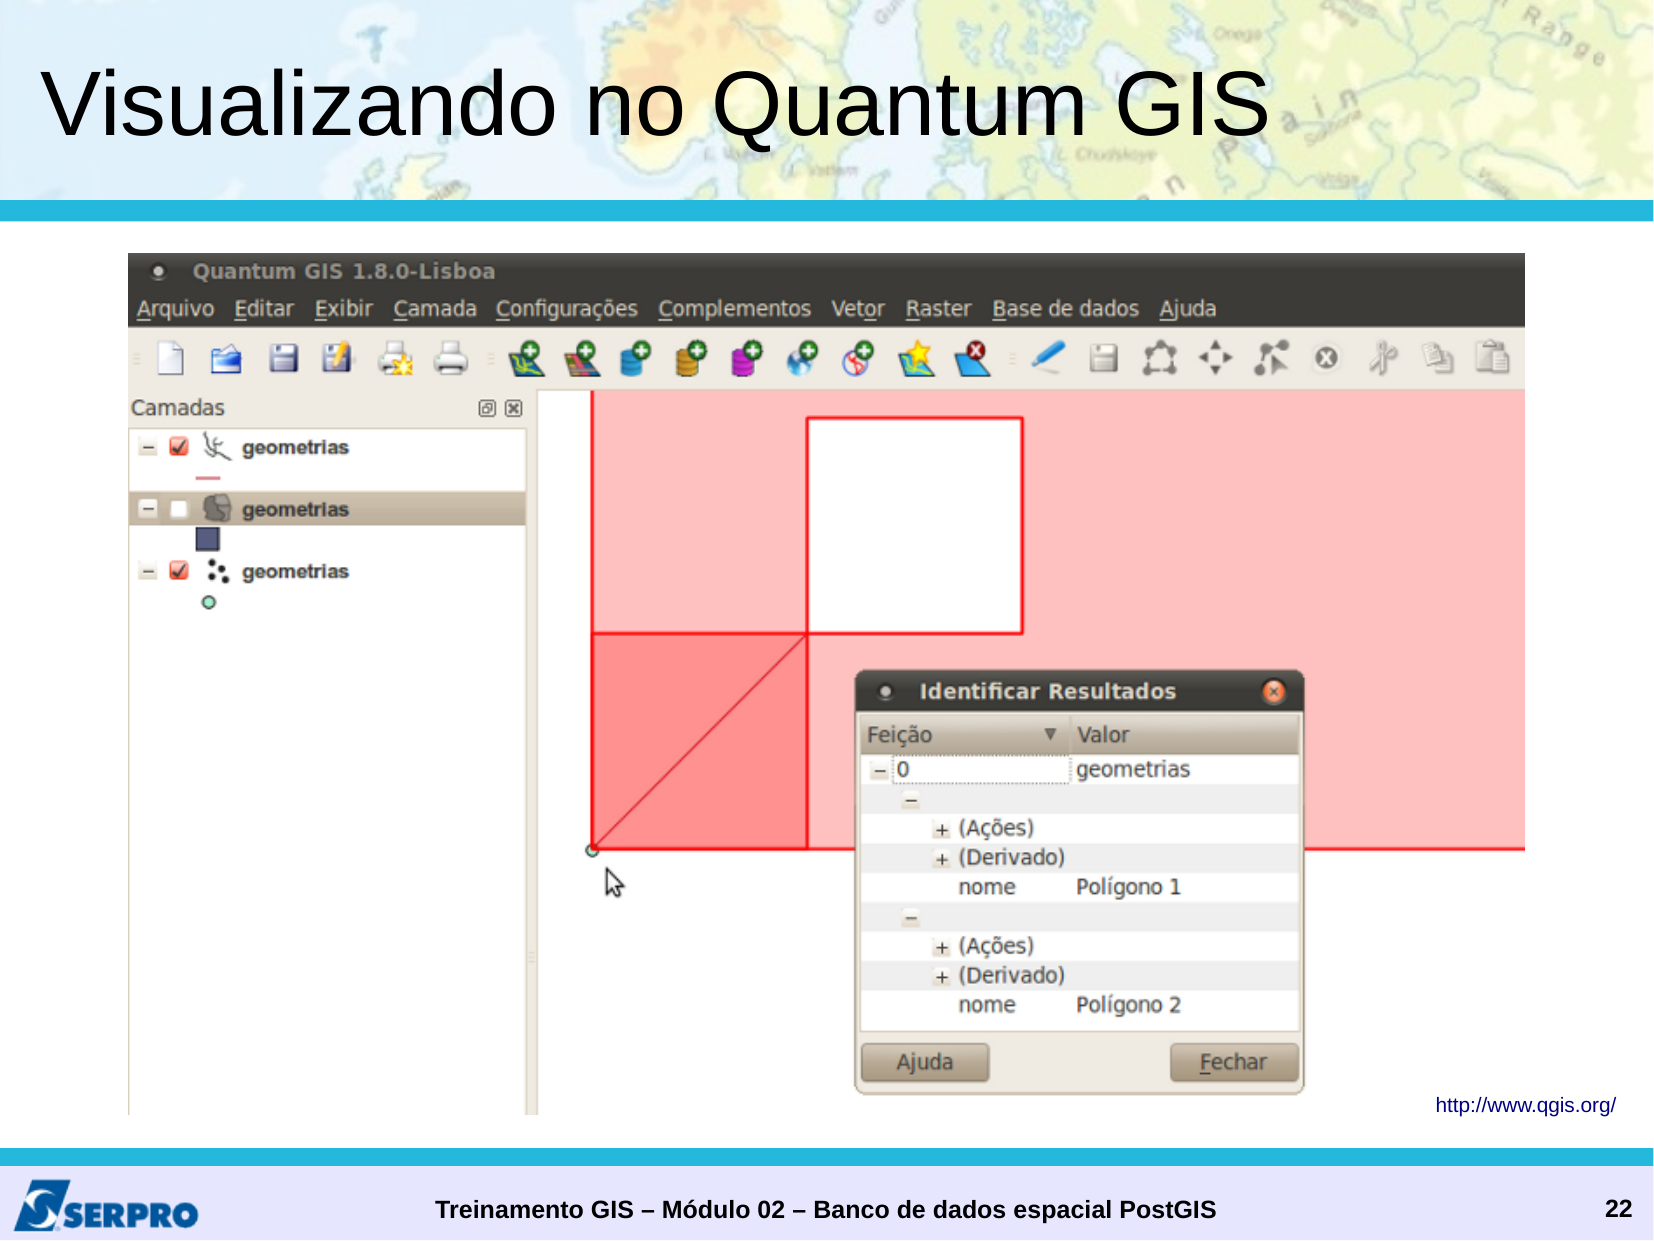

# Visualizando no Quantum GIS
http://www.qgis.org/
22
Treinamento GIS – Módulo 02 – Banco de dados espacial PostGIS